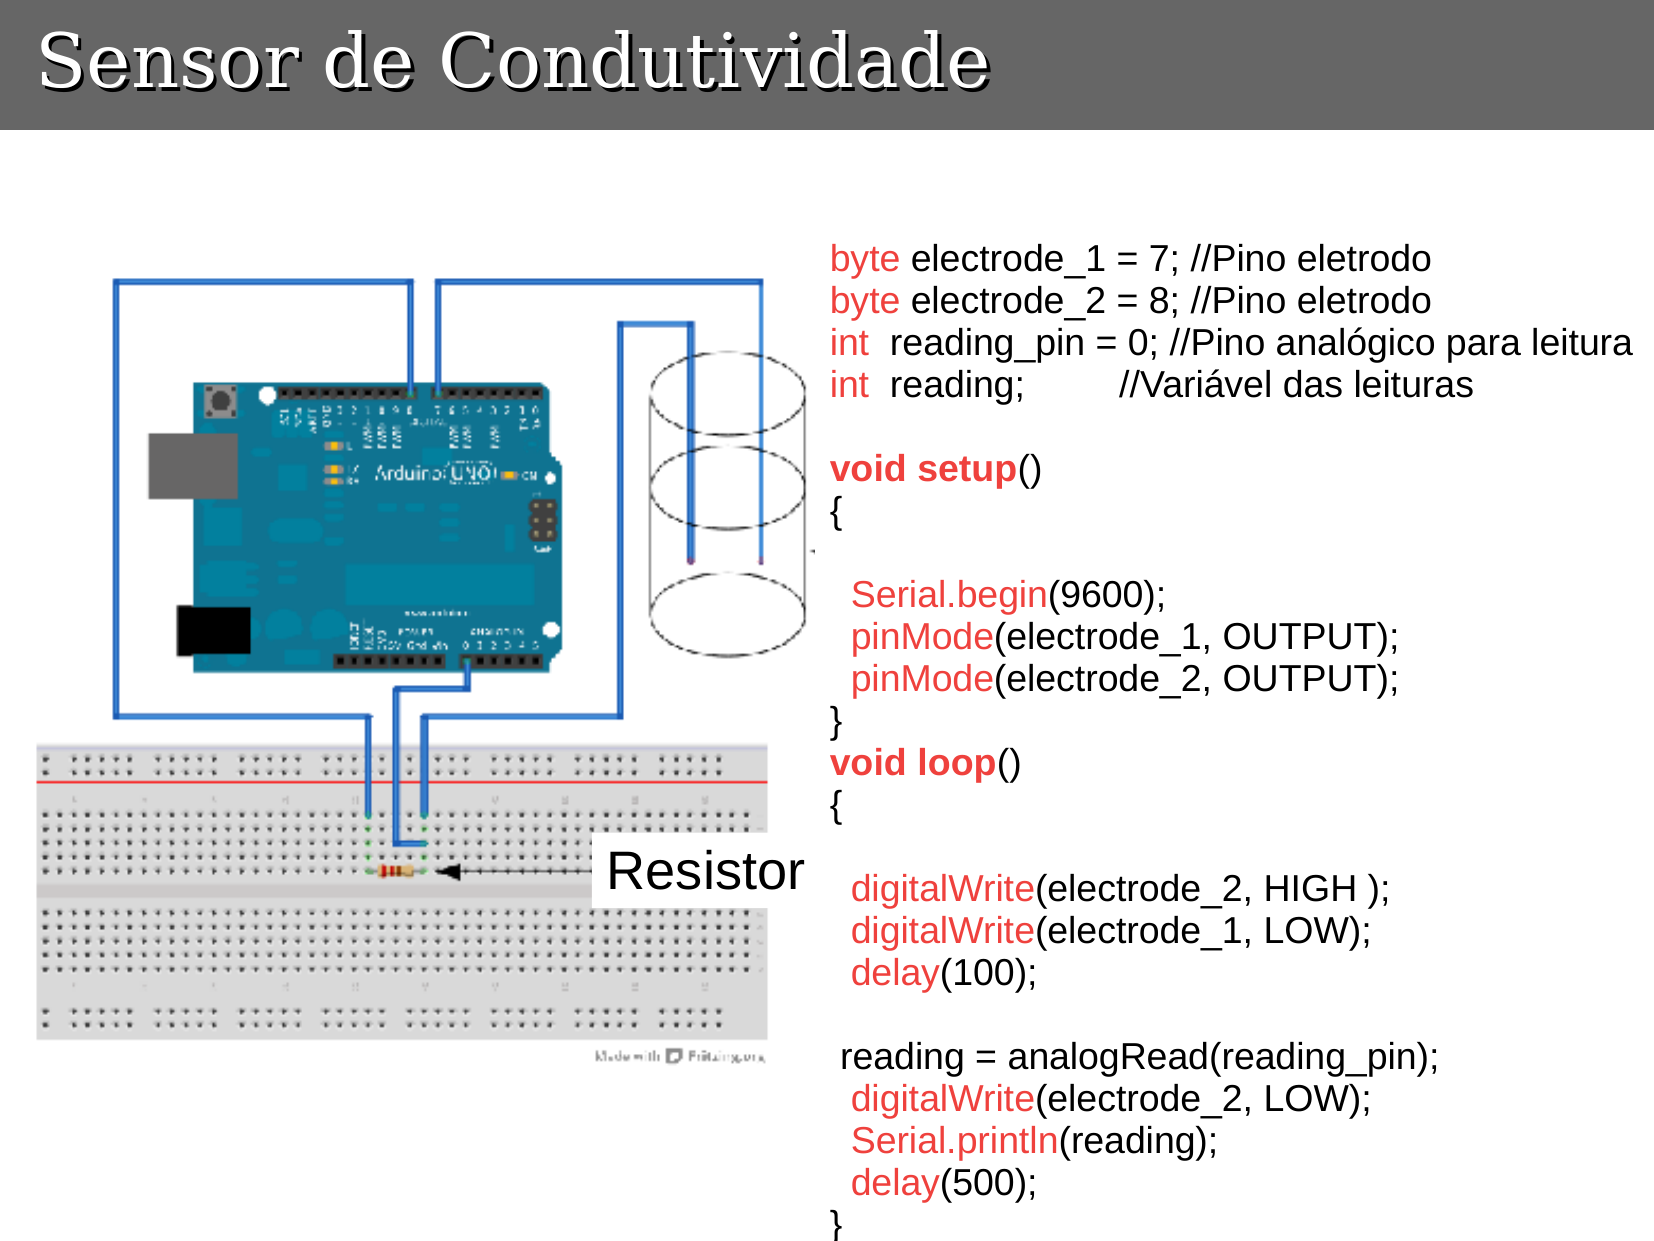

# Sensor de Condutividade
byte electrode_1 = 7; //Pino eletrodo
byte electrode_2 = 8; //Pino eletrodo
int reading_pin = 0; //Pino analógico para leitura
int reading; //Variável das leituras
void setup()
{
 Serial.begin(9600);
 pinMode(electrode_1, OUTPUT);
 pinMode(electrode_2, OUTPUT);
}
void loop()
{
 digitalWrite(electrode_2, HIGH );
 digitalWrite(electrode_1, LOW);
 delay(100);
 reading = analogRead(reading_pin);
 digitalWrite(electrode_2, LOW);
 Serial.println(reading);
 delay(500);
}
Resistor